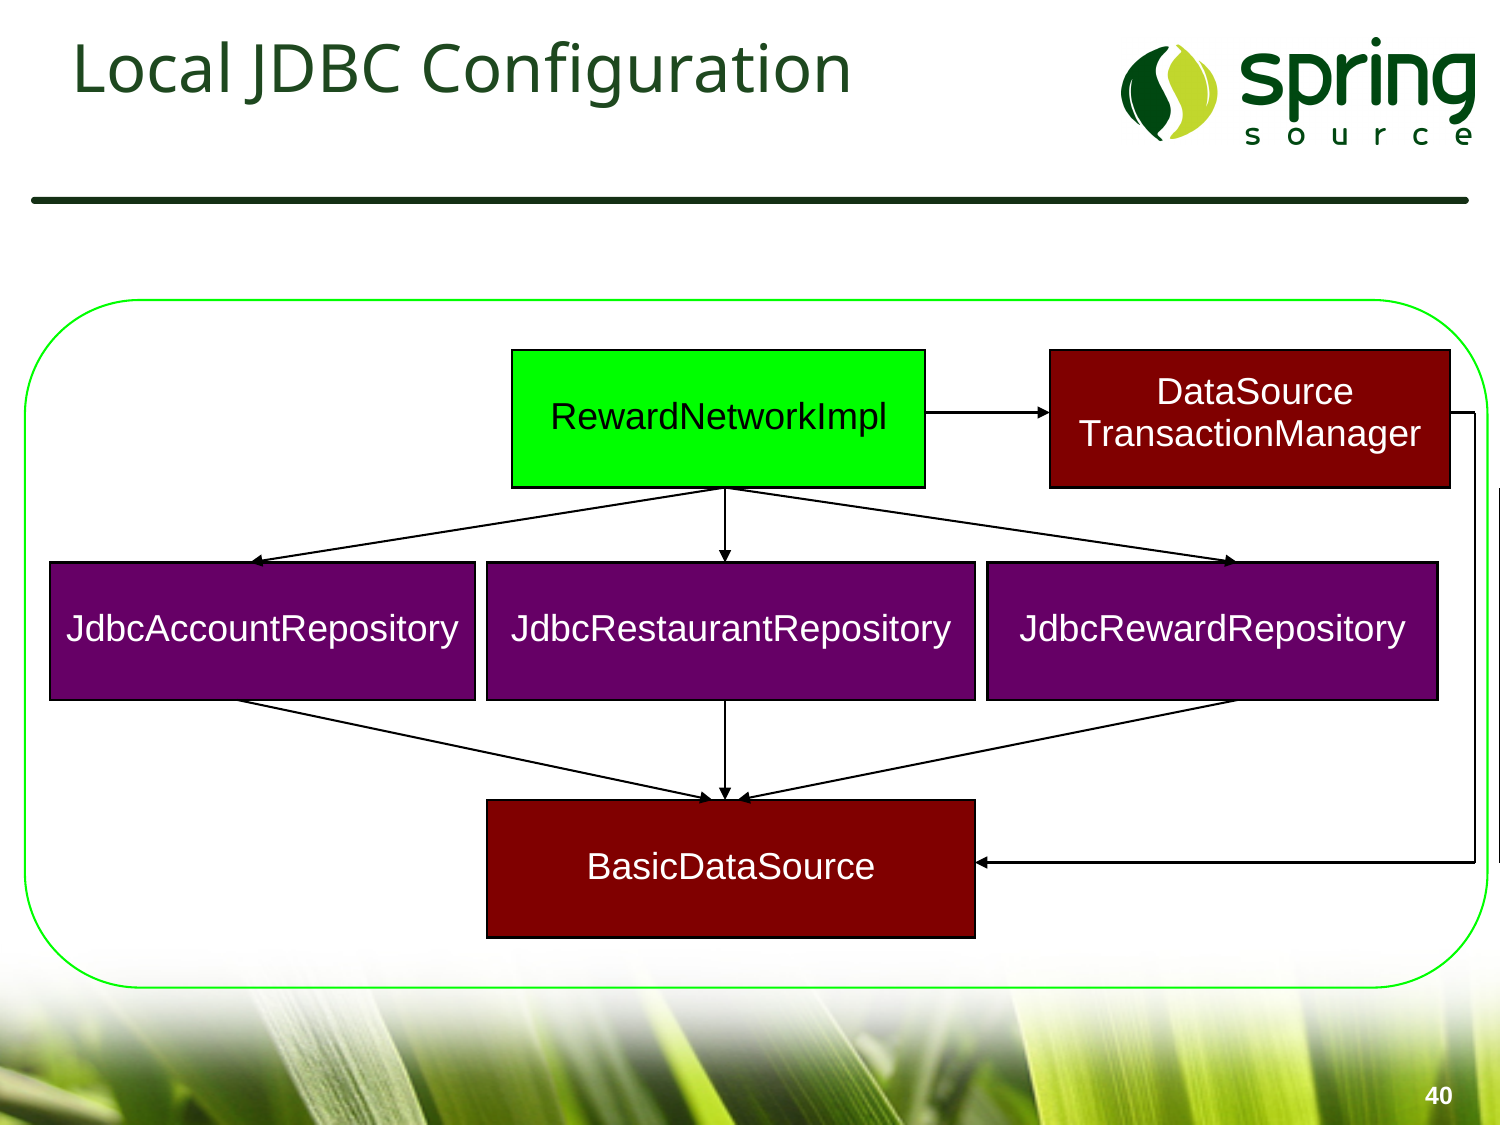

# Local JDBC Configuration
 DataSource
TransactionManager
RewardNetworkImpl
JdbcAccountRepository
JdbcRestaurantRepository
JdbcRewardRepository
BasicDataSource